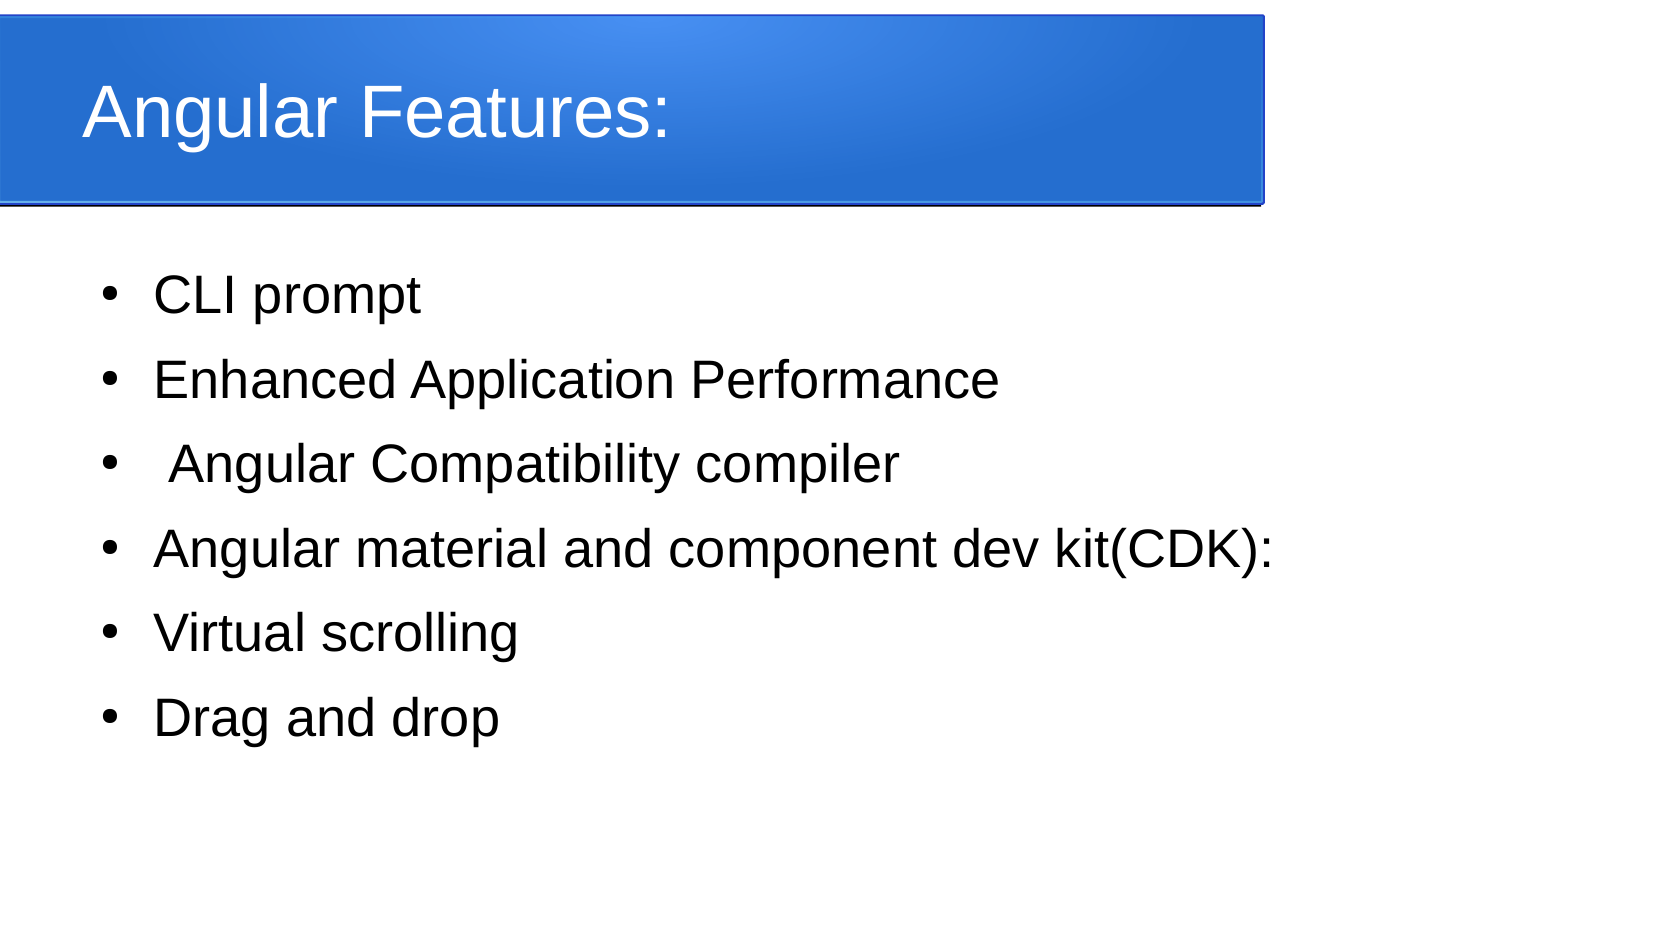

# Angular Features:
CLI prompt
Enhanced Application Performance
 Angular Compatibility compiler
Angular material and component dev kit(CDK):
Virtual scrolling
Drag and drop